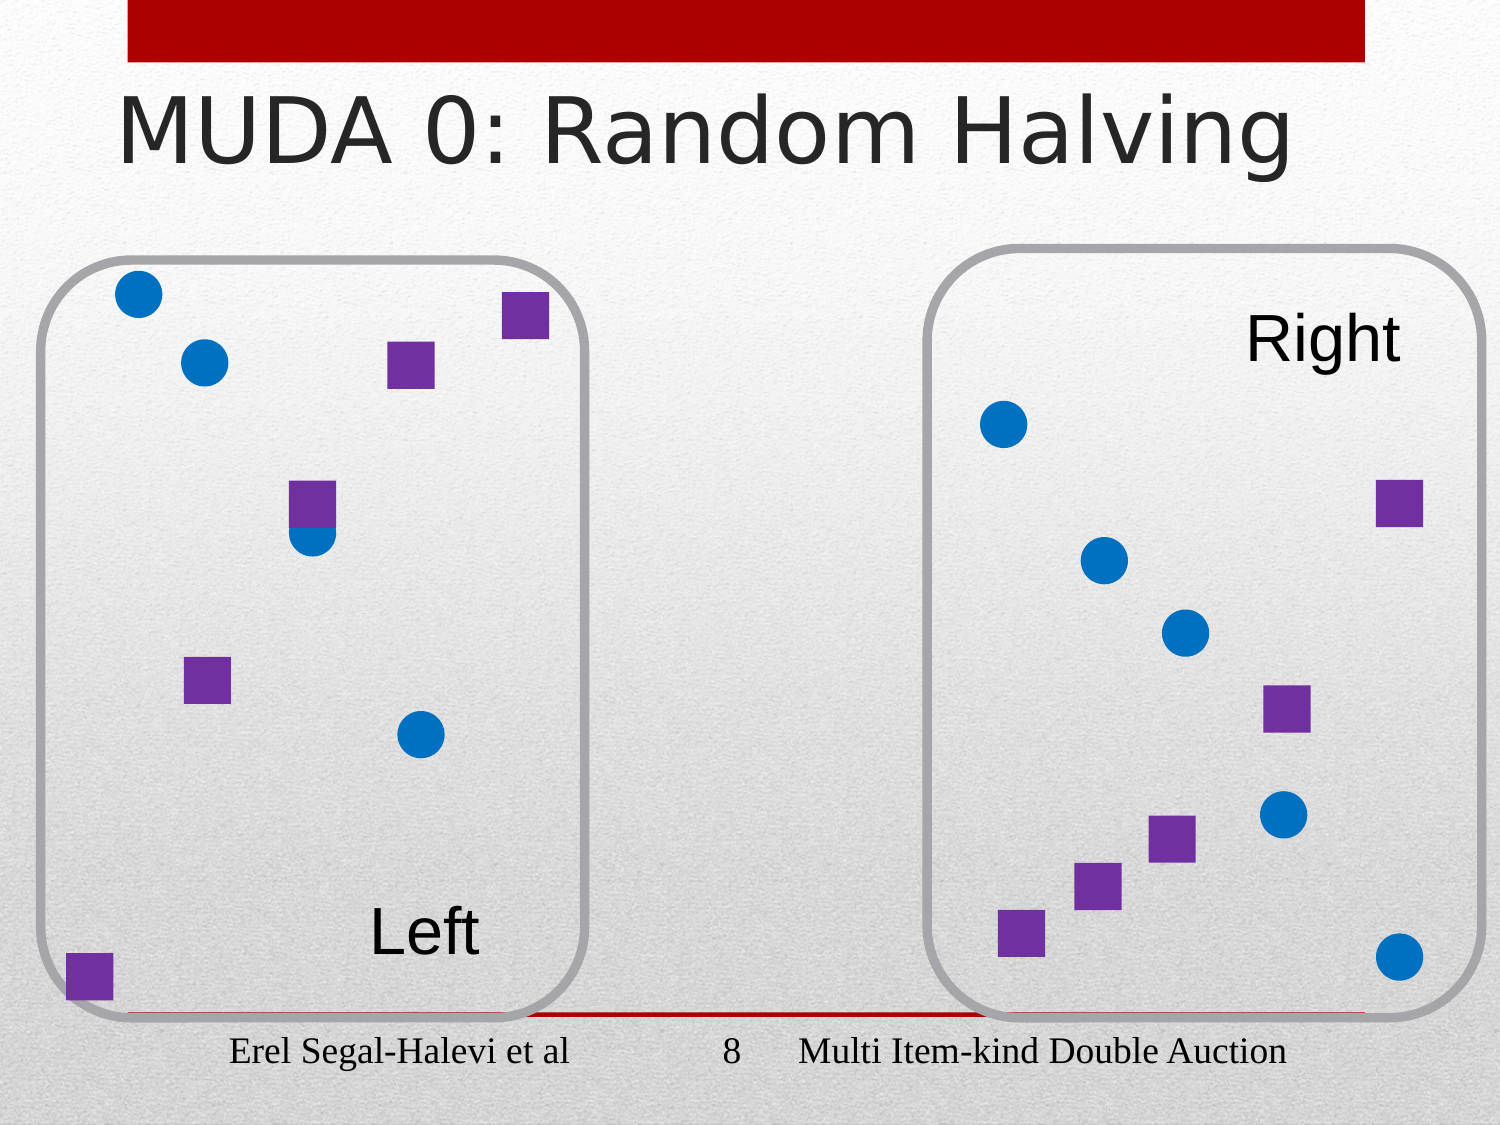

# MUDA 0: Random Halving
Right
Left